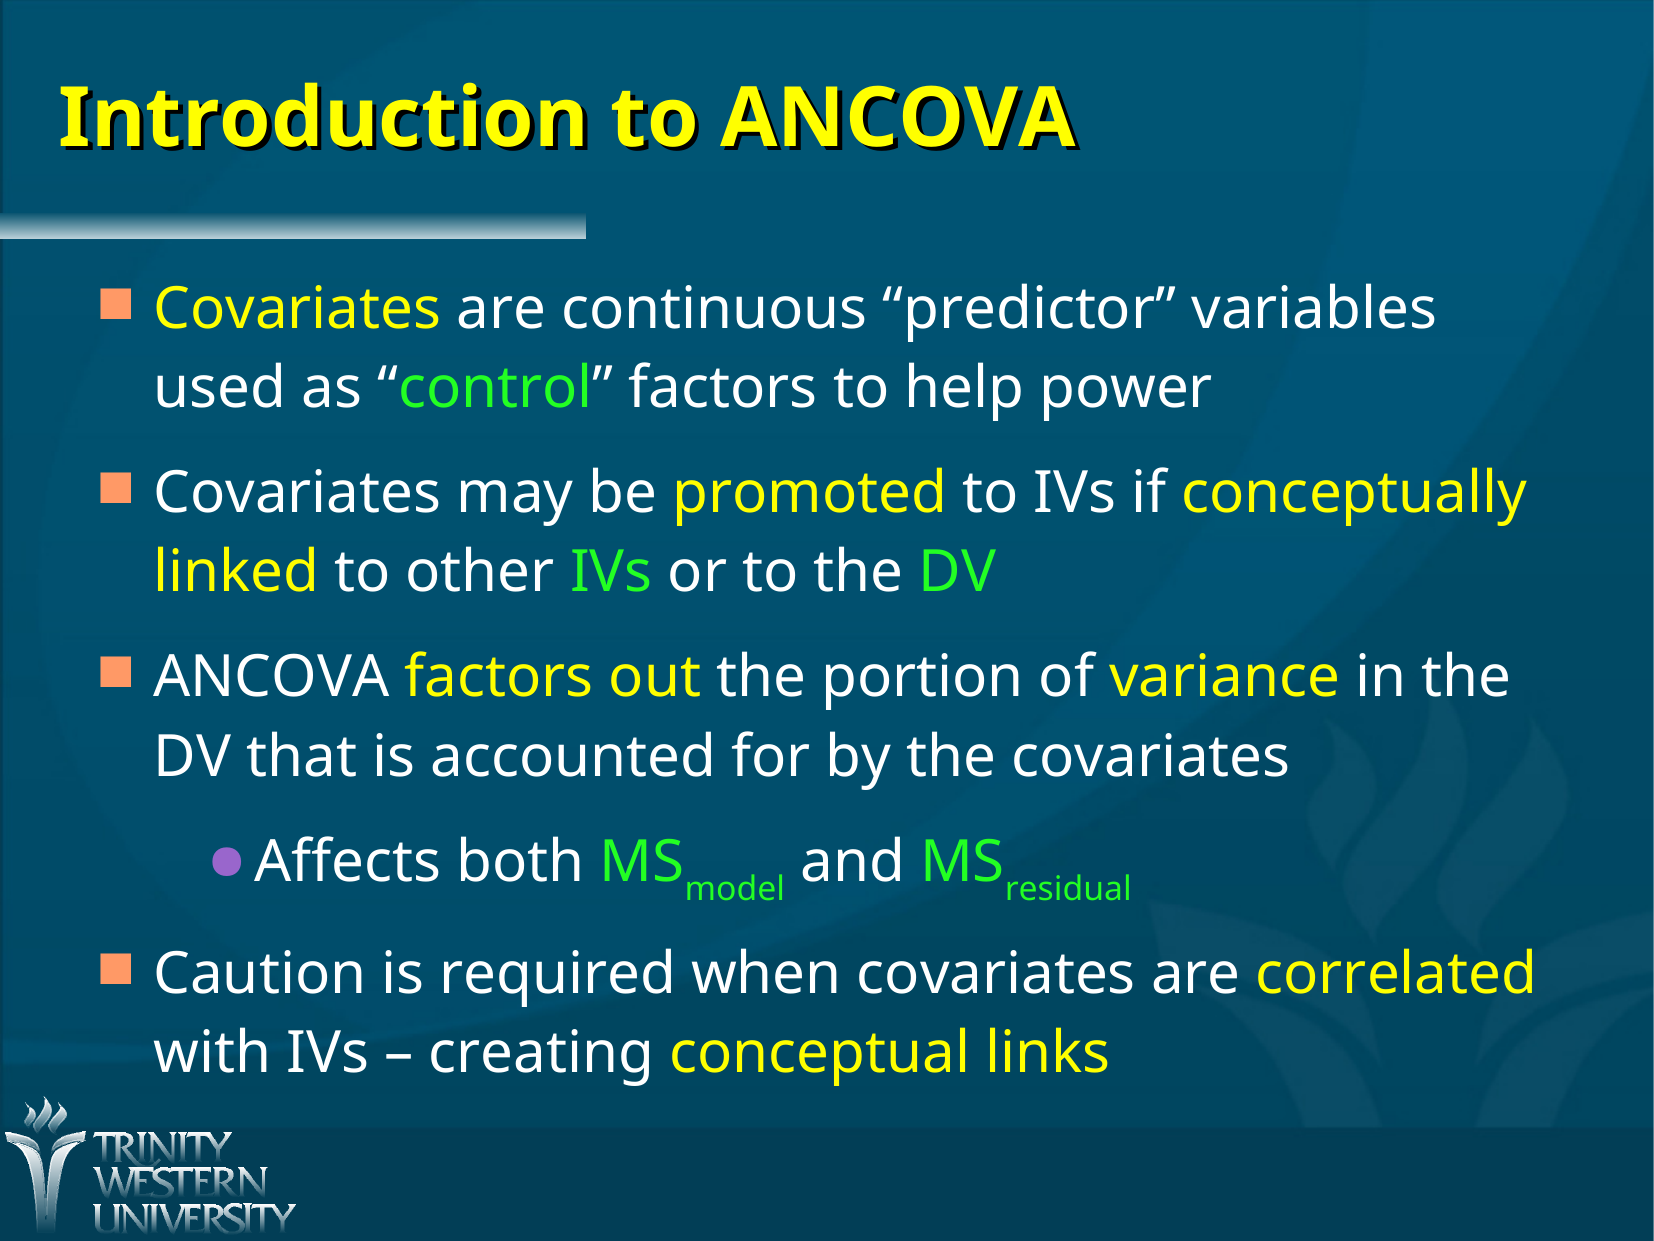

# Introduction to ANCOVA
Covariates are continuous “predictor” variables used as “control” factors to help power
Covariates may be promoted to IVs if conceptually linked to other IVs or to the DV
ANCOVA factors out the portion of variance in the DV that is accounted for by the covariates
Affects both MSmodel and MSresidual
Caution is required when covariates are correlated with IVs – creating conceptual links